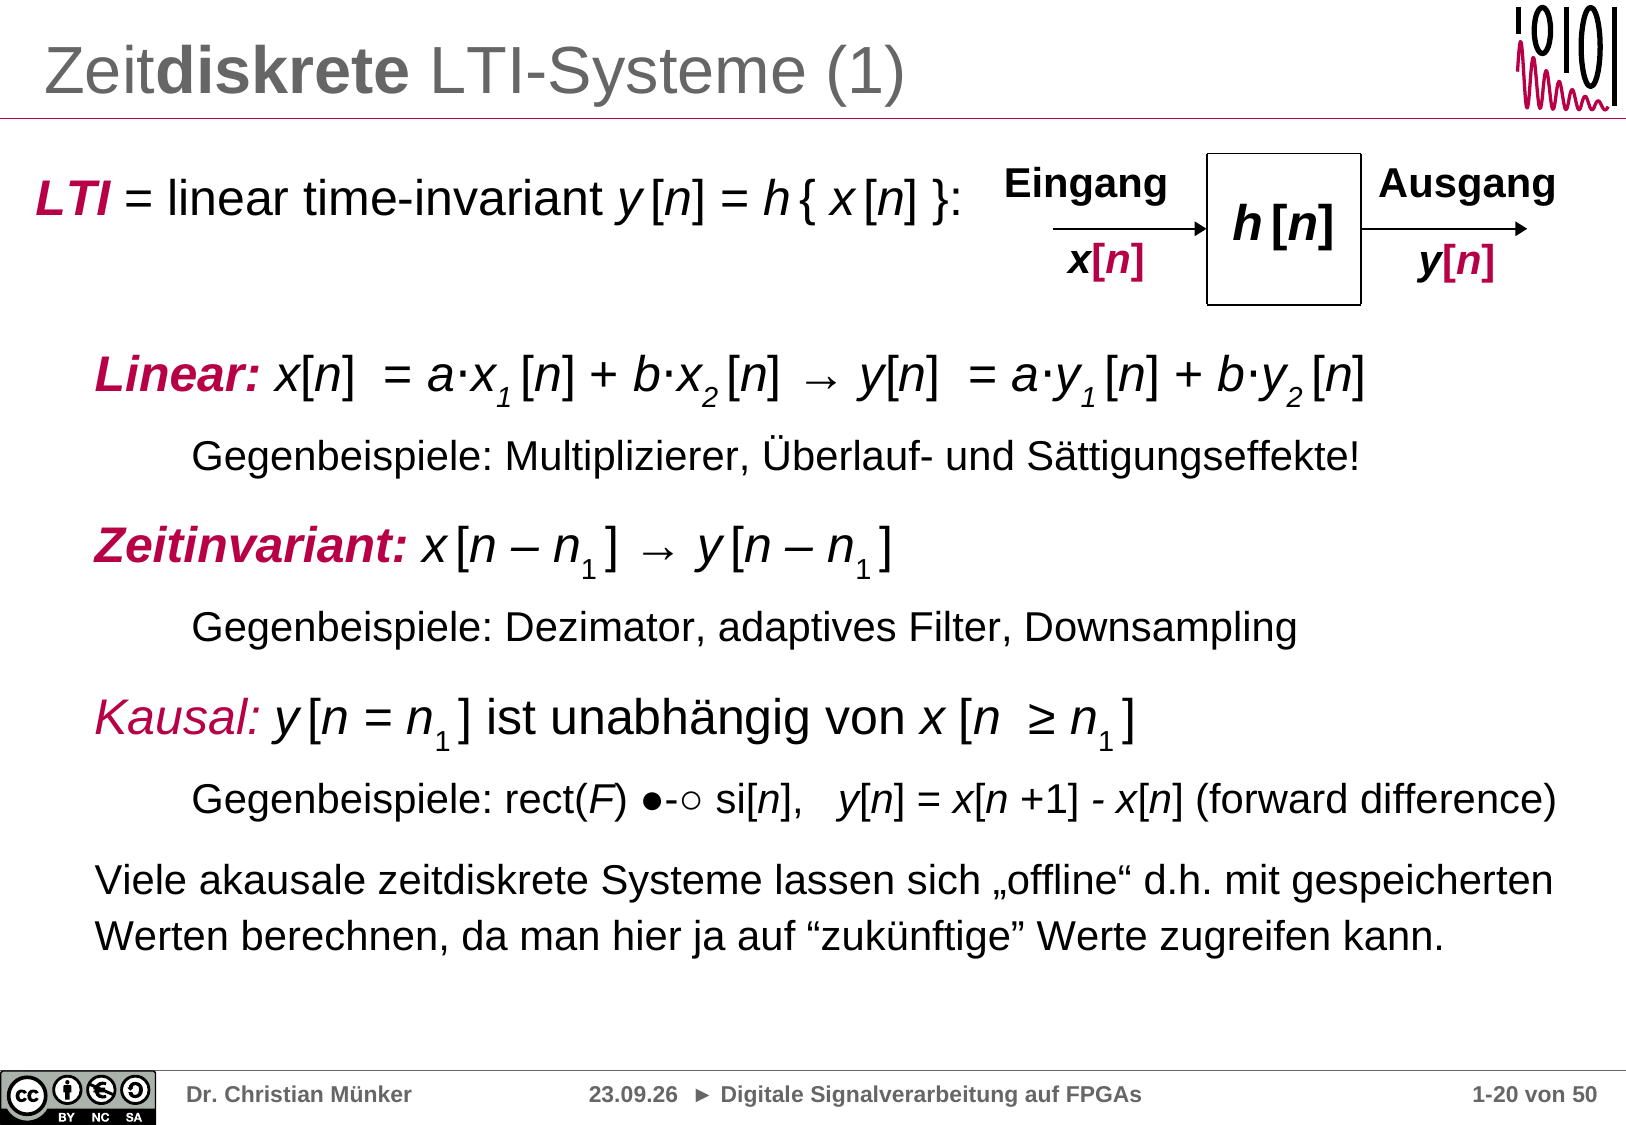

# Zeitdiskrete LTI-Systeme (1)
Eingang
Ausgang
h [n]
x[n]
y[n]
LTI = linear time-invariant y [n] = h { x [n] }:
 	Linear: x[n] = a⋅x1 [n] + b⋅x2 [n] → y[n] = a⋅y1 [n] + b⋅y2 [n]
	Gegenbeispiele: Multiplizierer, Überlauf- und Sättigungseffekte!
 	Zeitinvariant: x [n – n1 ] → y [n – n1 ]
	Gegenbeispiele: Dezimator, adaptives Filter, Downsampling
 	Kausal: y [n = n1 ] ist unabhängig von x [n ≥ n1 ]
	Gegenbeispiele: rect(F) ●-○ si[n], y[n] = x[n +1] - x[n] (forward difference)
 	Viele akausale zeitdiskrete Systeme lassen sich „offline“ d.h. mit gespeicherten Werten berechnen, da man hier ja auf “zukünftige” Werte zugreifen kann.